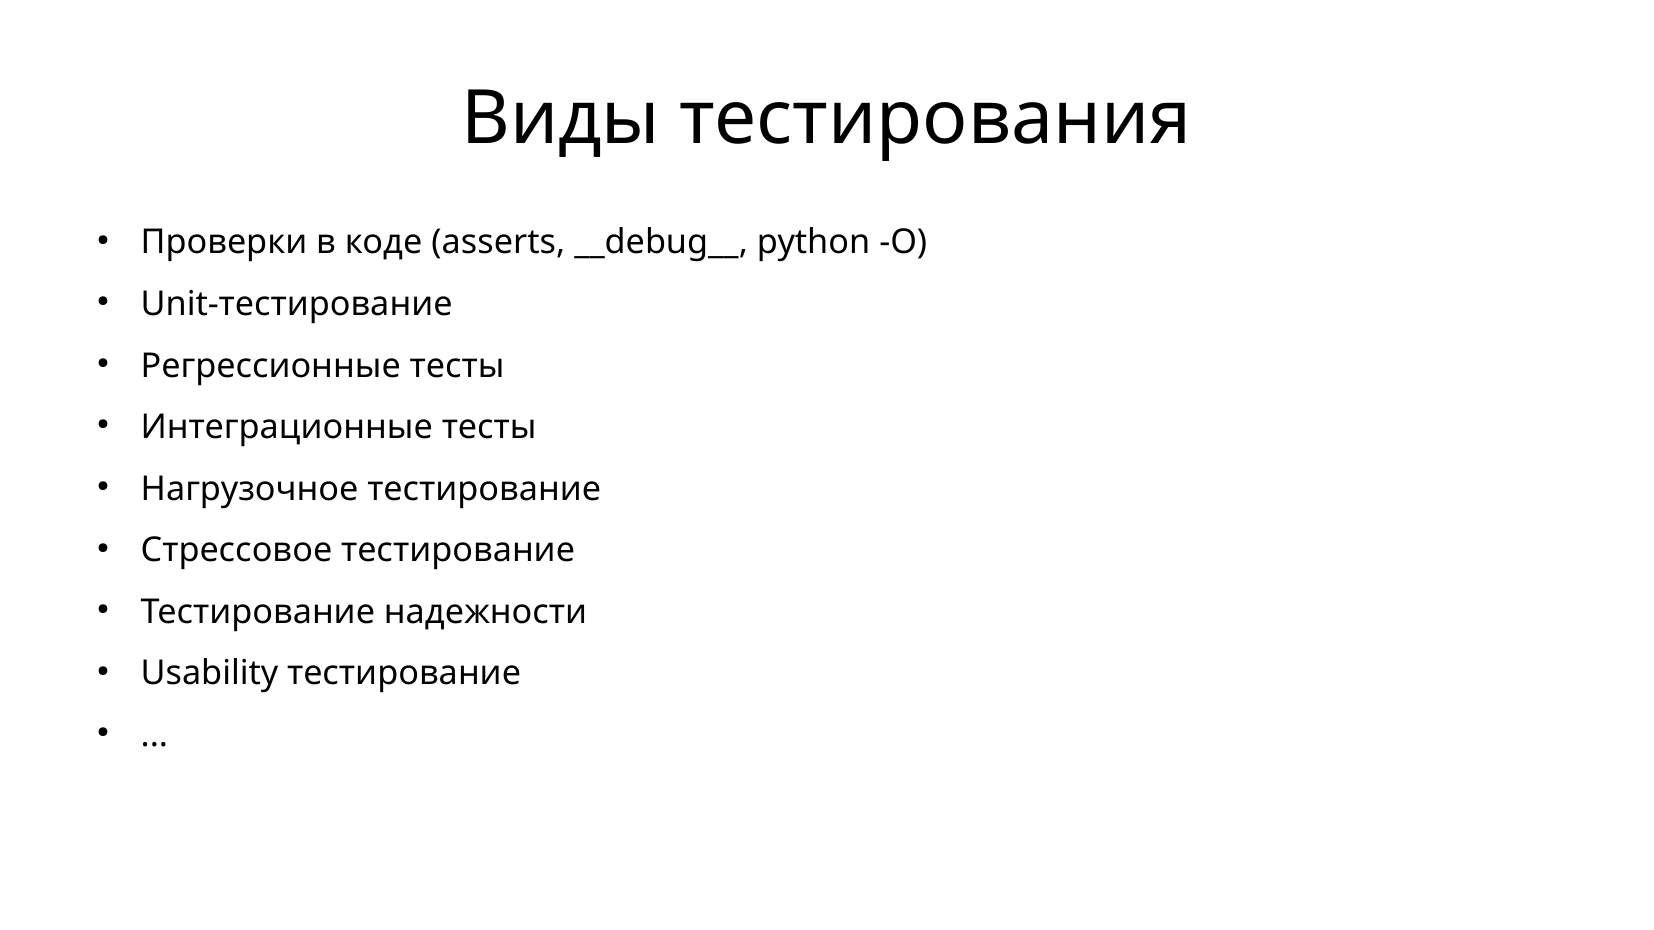

# Виды тестирования
Проверки в коде (asserts, __debug__, python -O)
Unit-тестирование
Регрессионные тесты
Интеграционные тесты
Нагрузочное тестирование
Стрессовое тестирование
Тестирование надежности
Usability тестирование
...